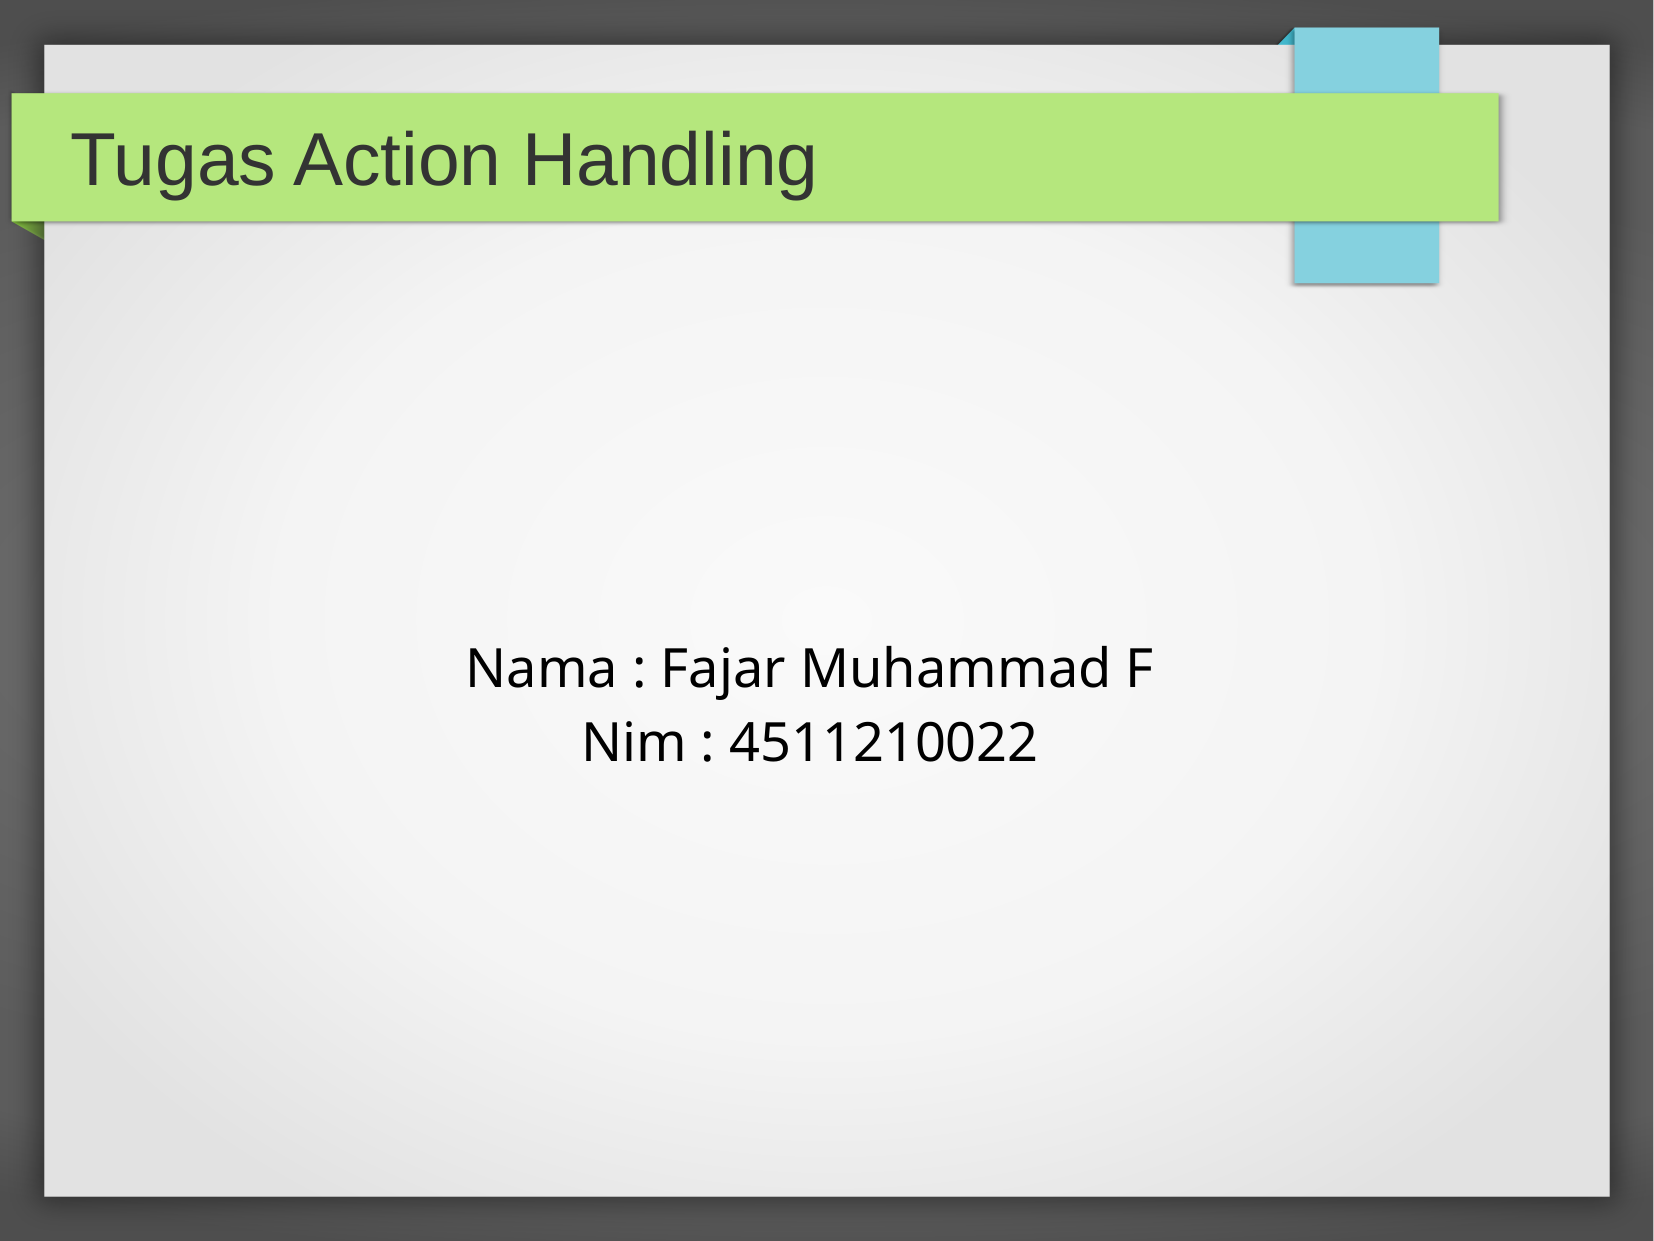

# Tugas Action Handling
Nama : Fajar Muhammad F
Nim : 4511210022